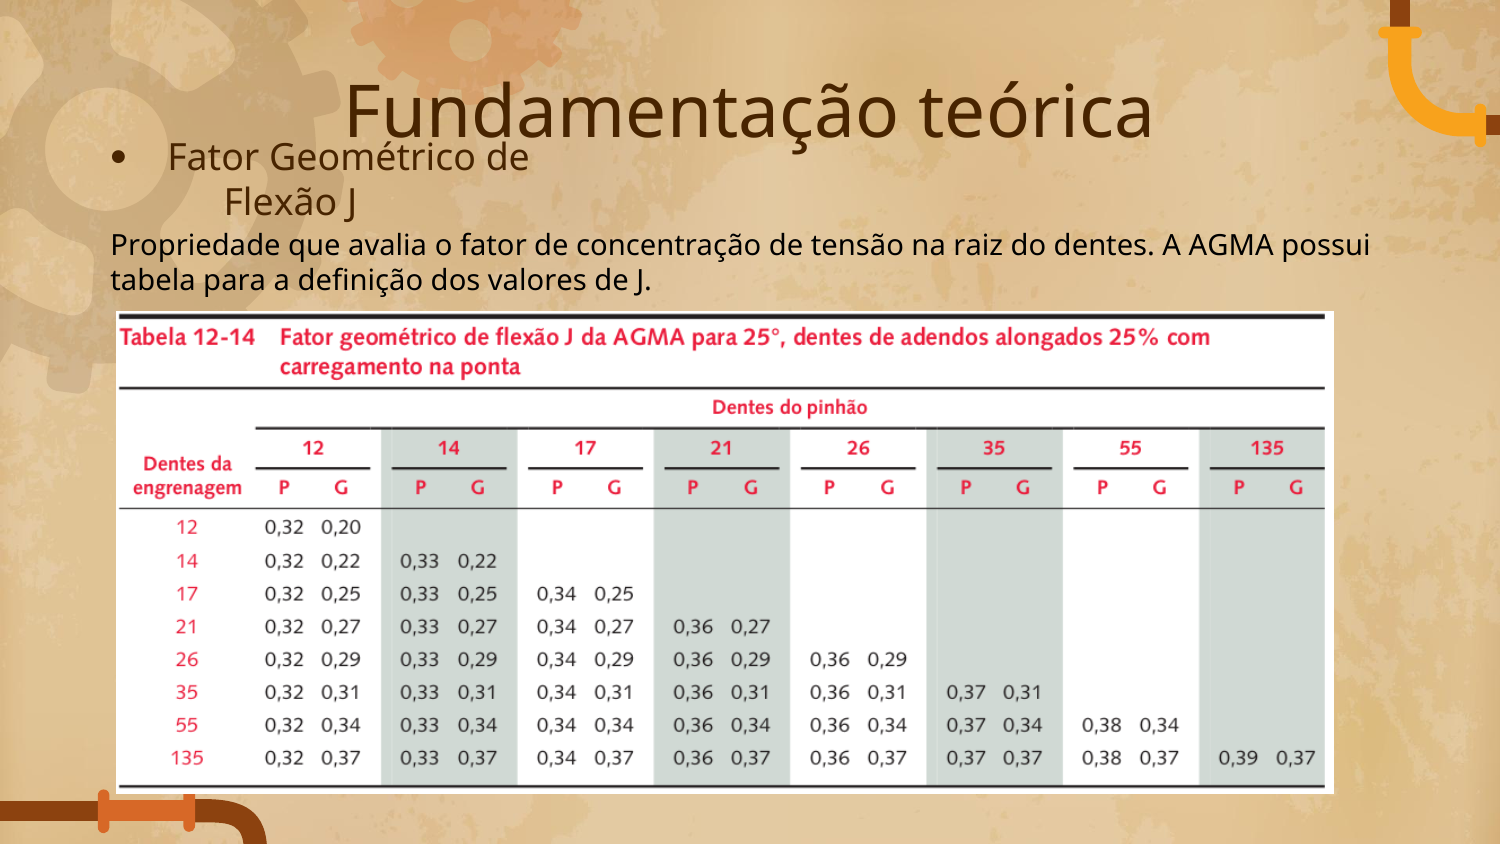

Fundamentação teórica
# Fator Geométrico de Flexão J
Propriedade que avalia o fator de concentração de tensão na raiz do dentes. A AGMA possui tabela para a definição dos valores de J.